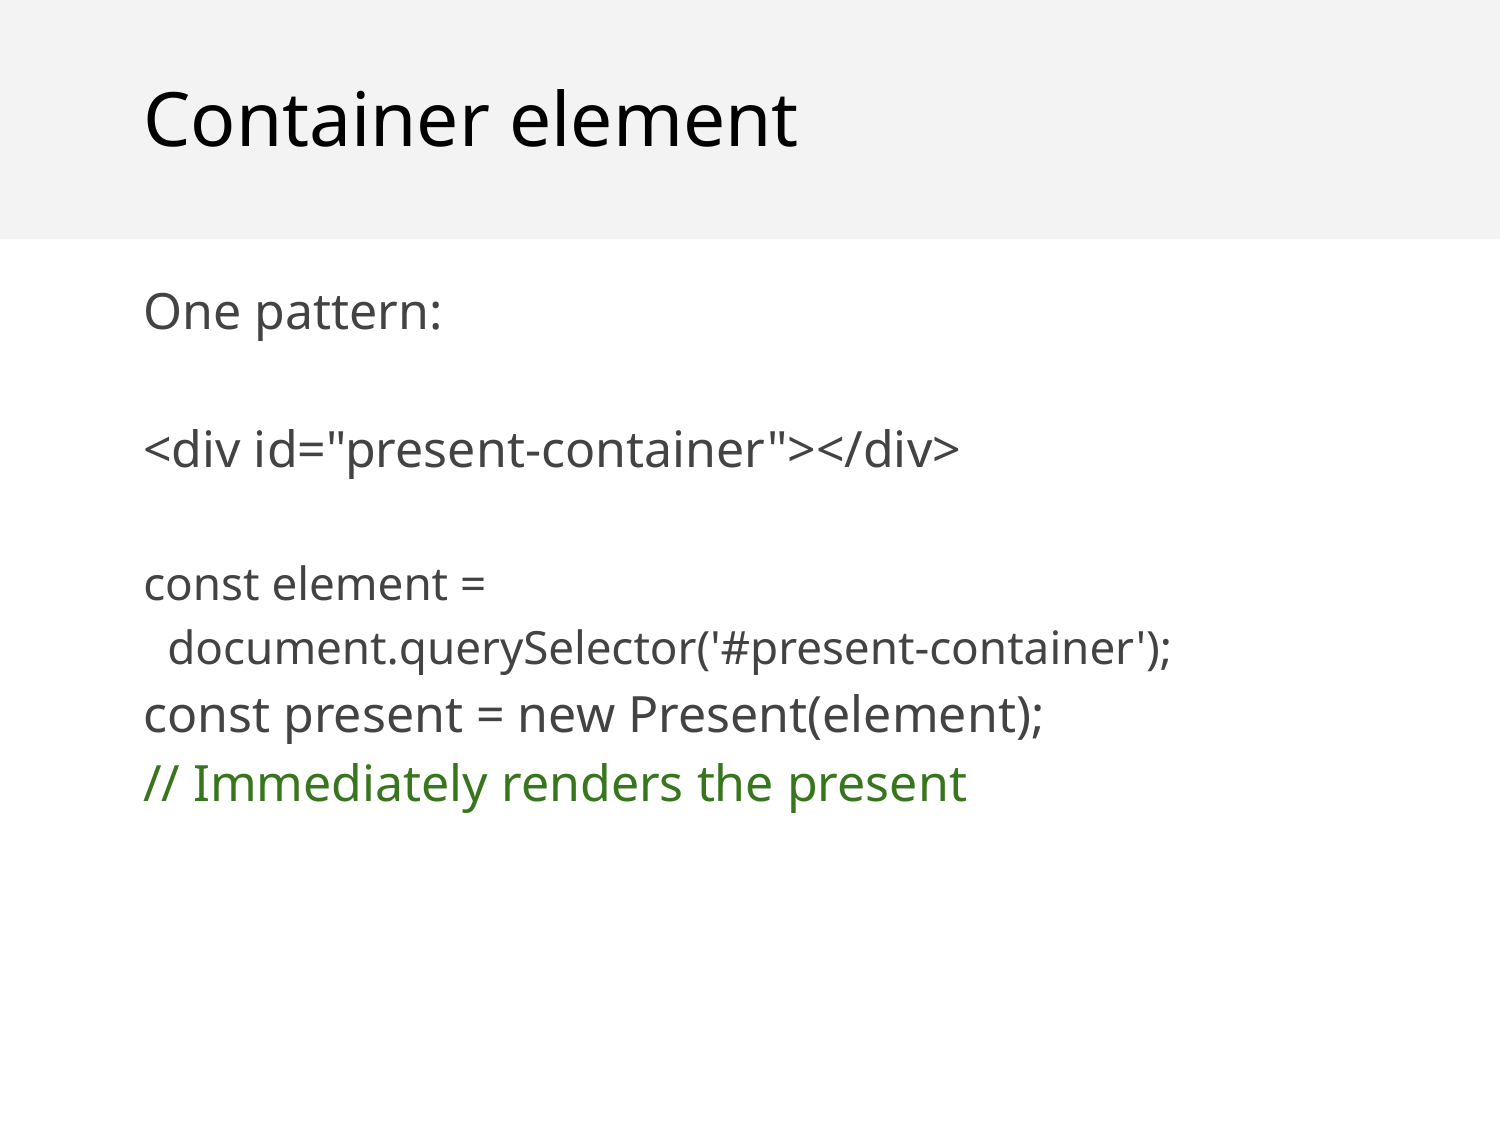

# Container element
One pattern:
<div id="present-container"></div>
const element =
 document.querySelector('#present-container');
const present = new Present(element);
// Immediately renders the present